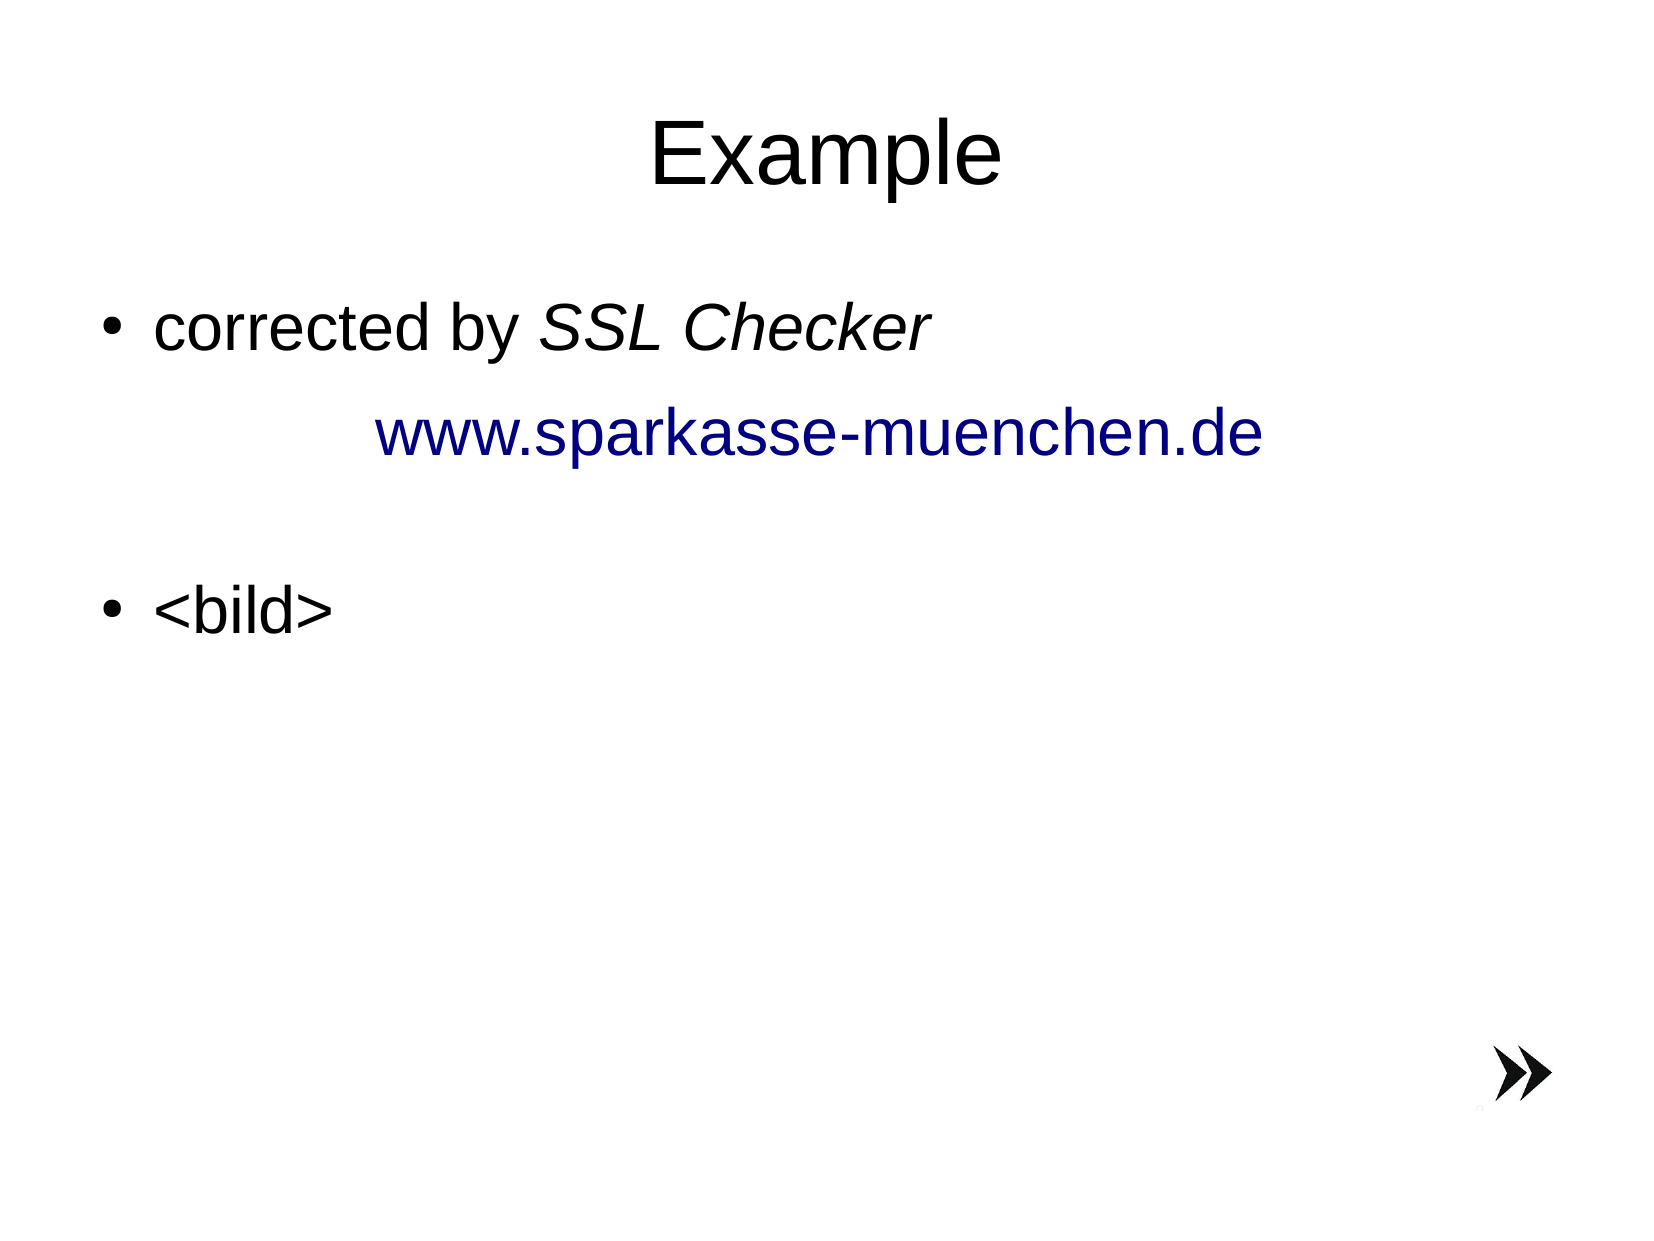

# Example
corrected by SSL Checker
 www.sparkasse-muenchen.de
<bild>